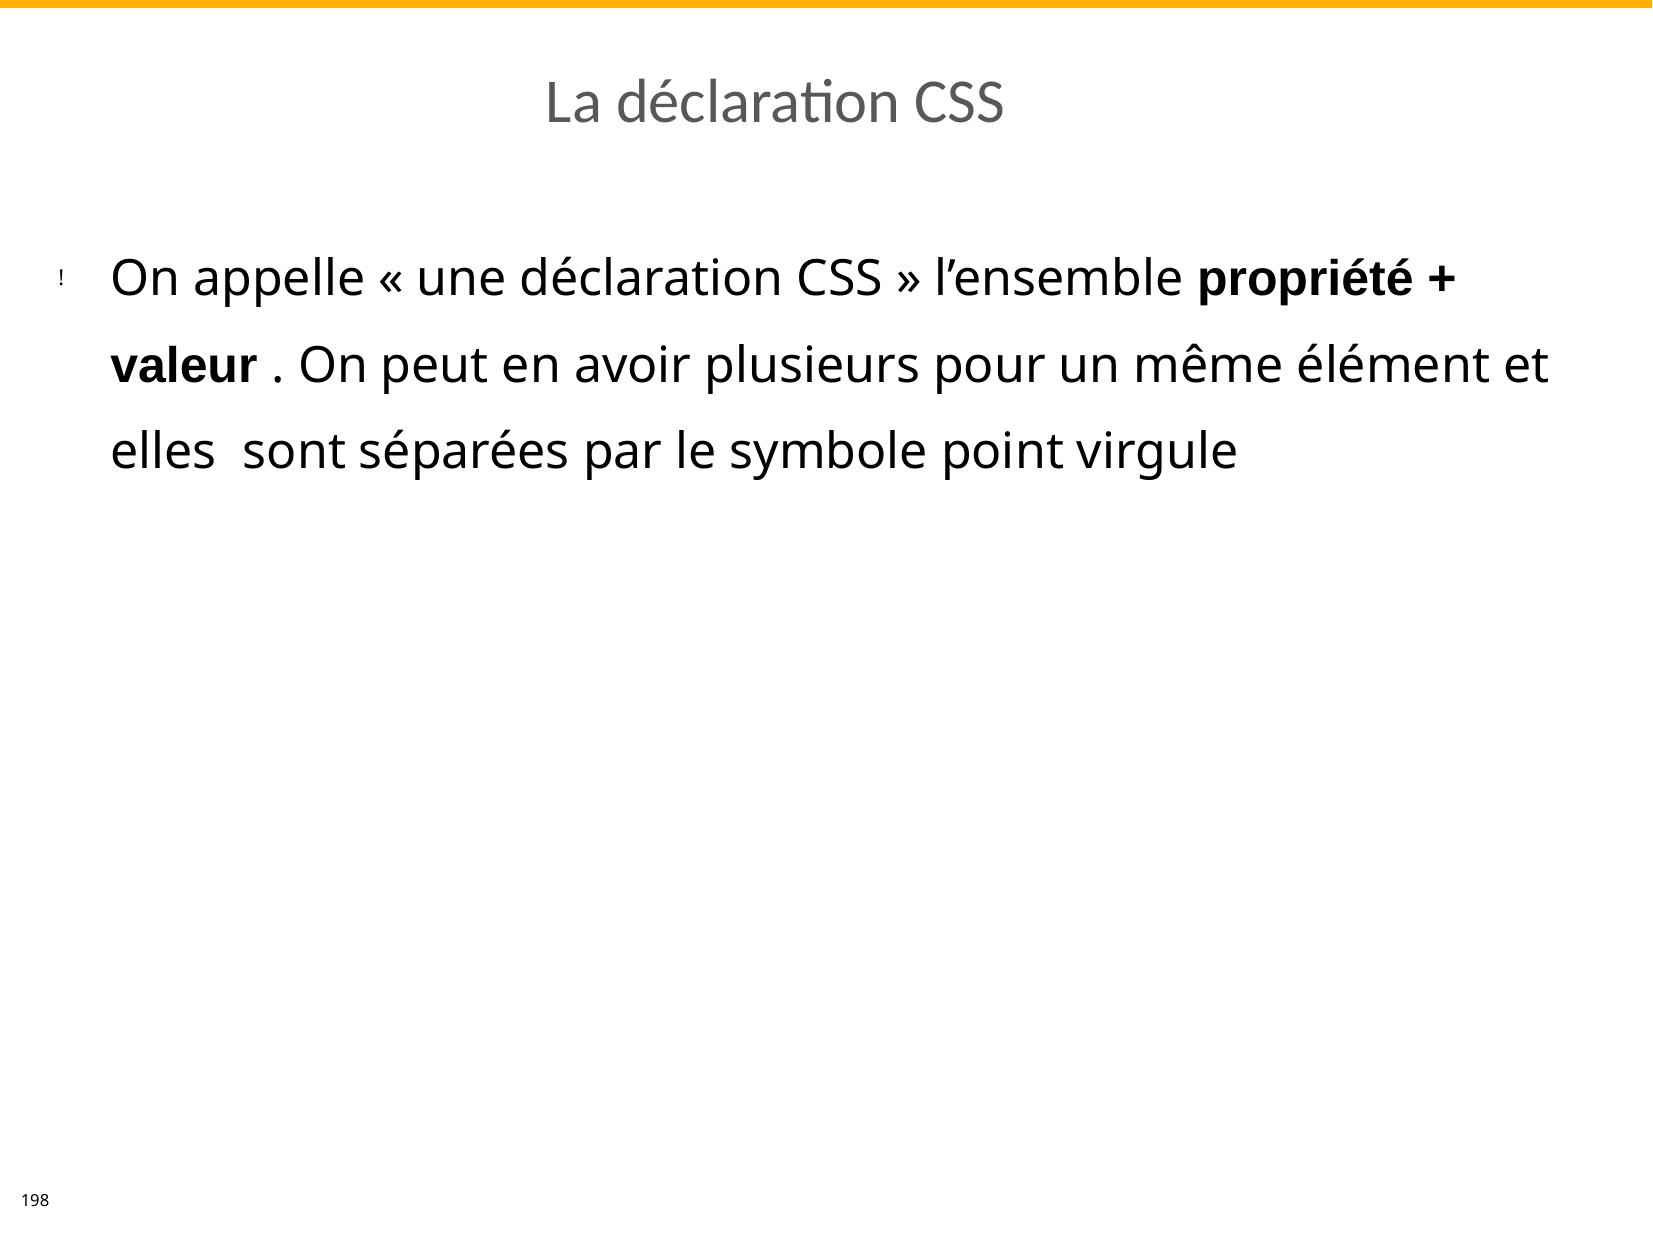

# La déclaration CSS
On appelle « une déclaration CSS » l’ensemble propriété + valeur . On peut en avoir plusieurs pour un même élément et elles sont séparées par le symbole point virgule
!
198